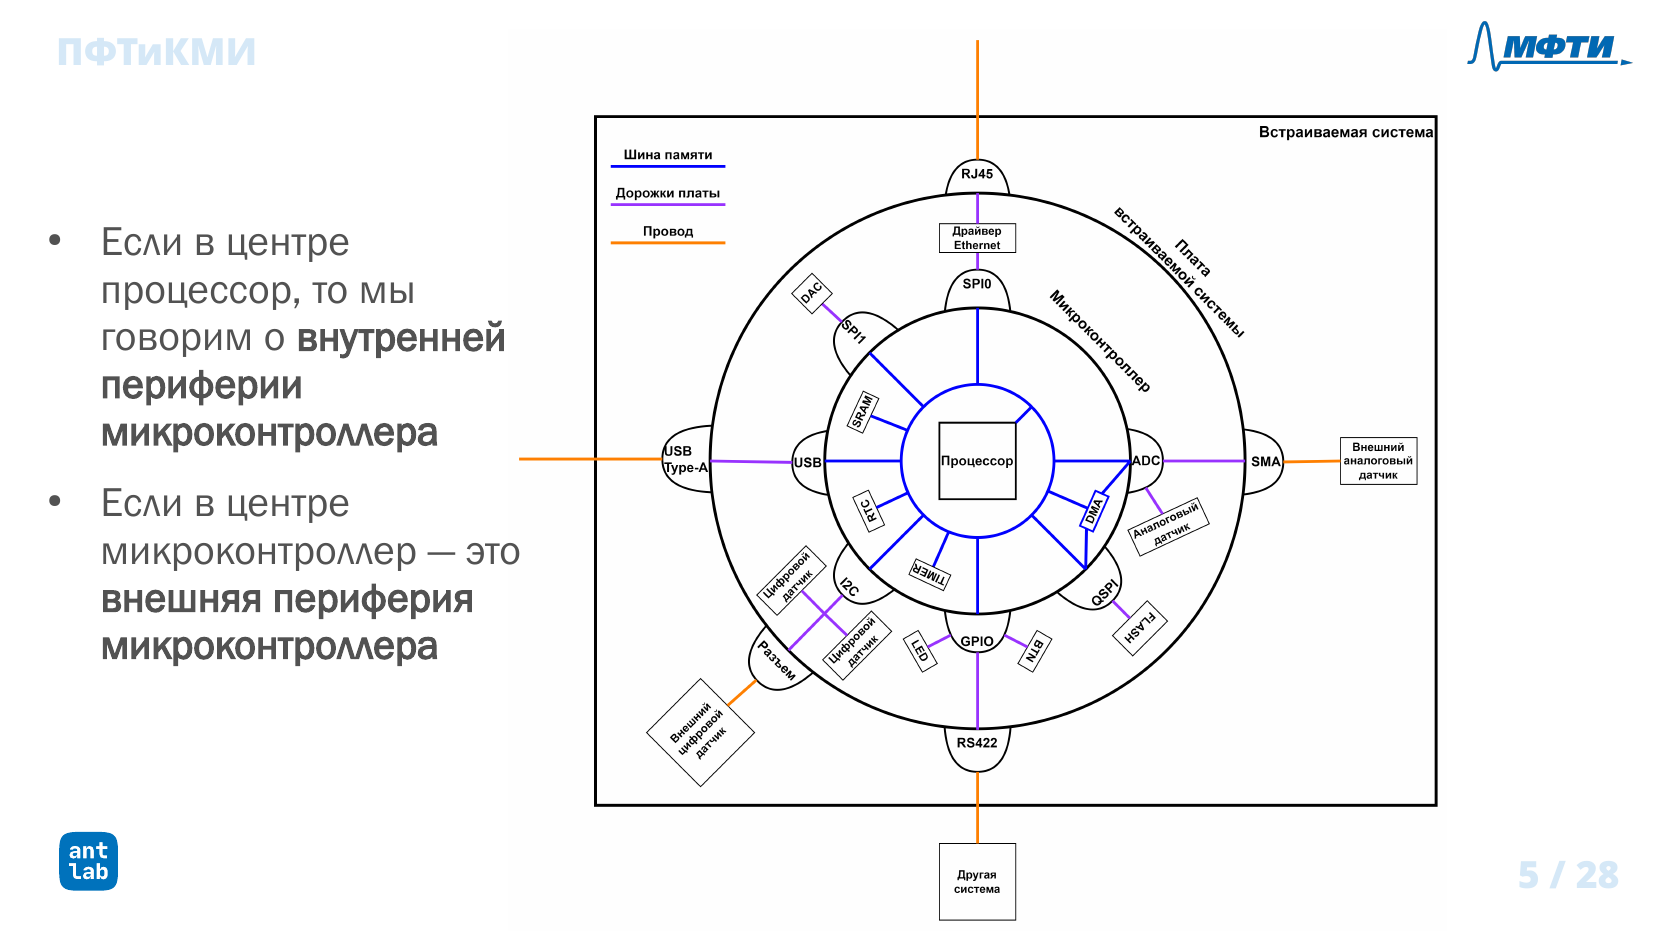

# Если в центре процессор, то мы говорим о внутренней периферии микроконтроллера
Если в центре микроконтроллер — это внешняя периферия микроконтроллера